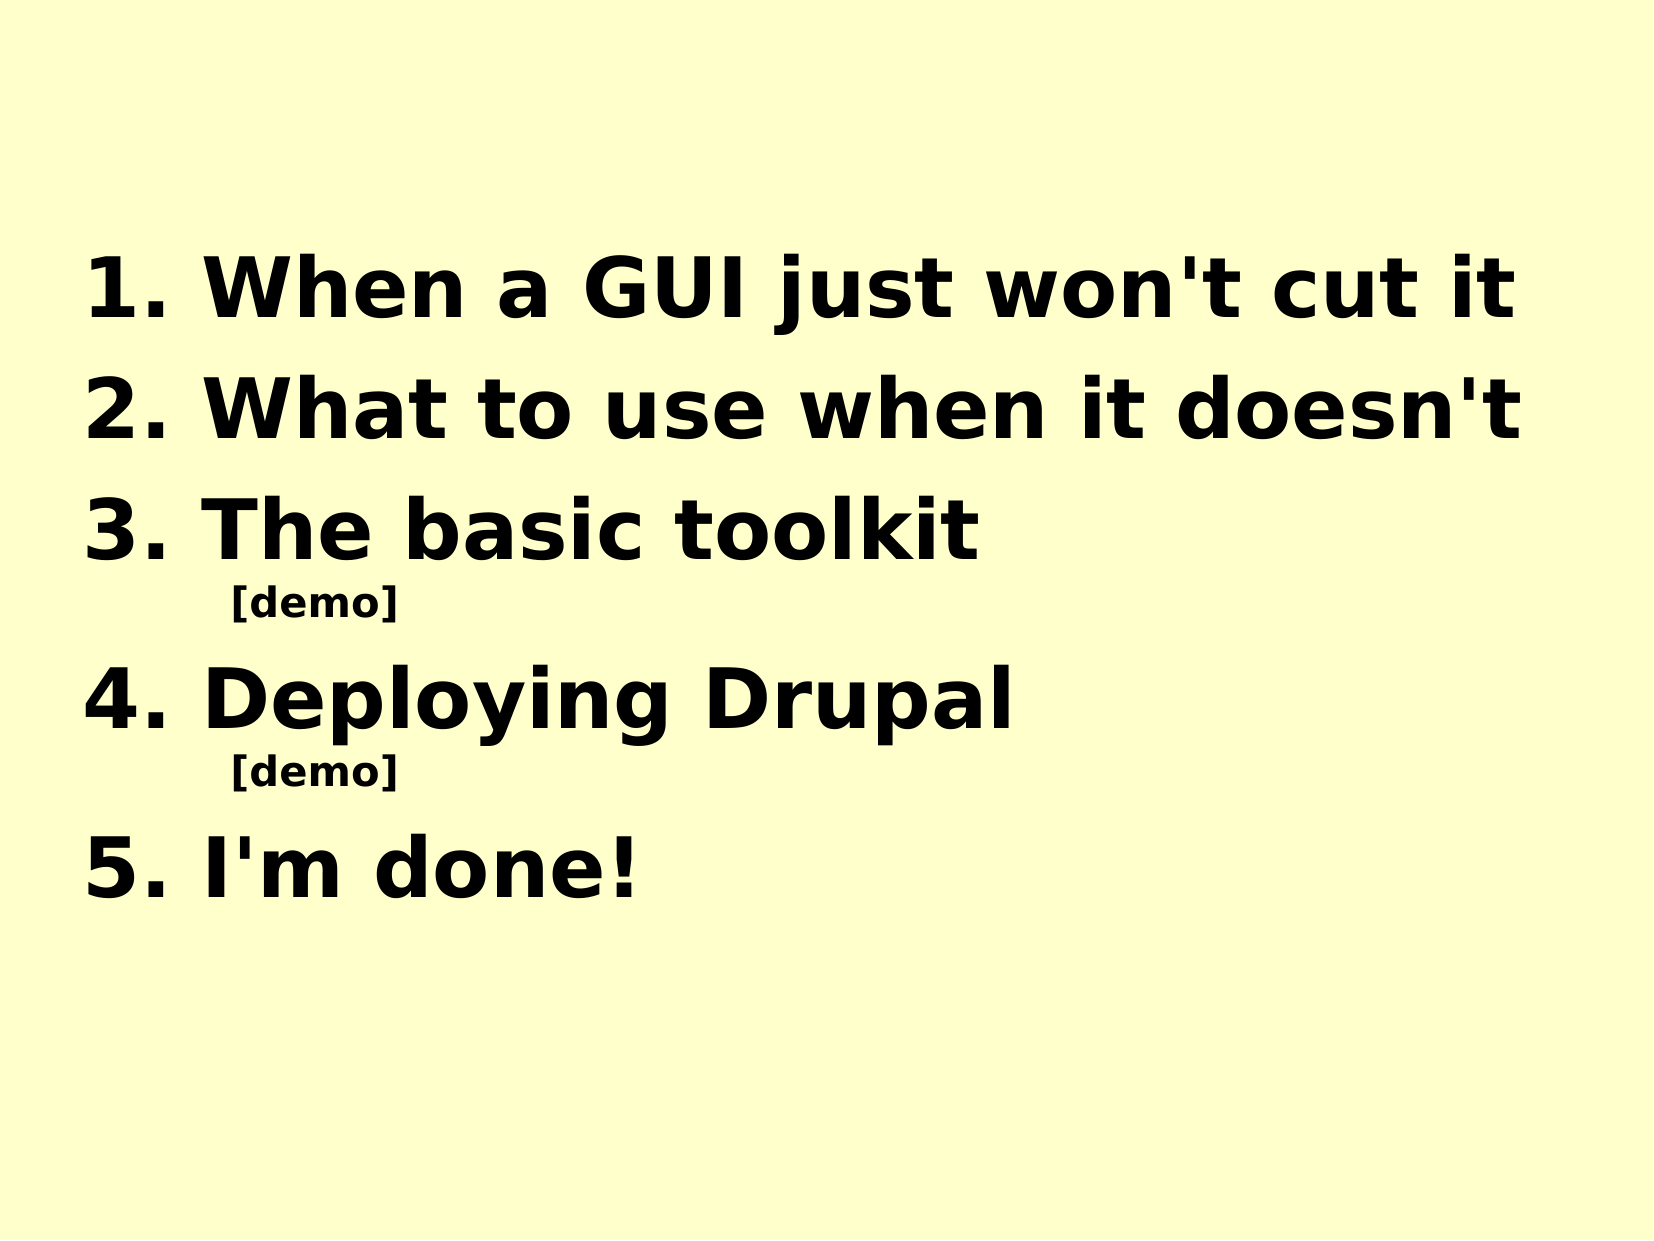

# When a GUI just won't cut it
 What to use when it doesn't
 The basic toolkit										[demo]
 Deploying Drupal 										[demo]
 I'm done!